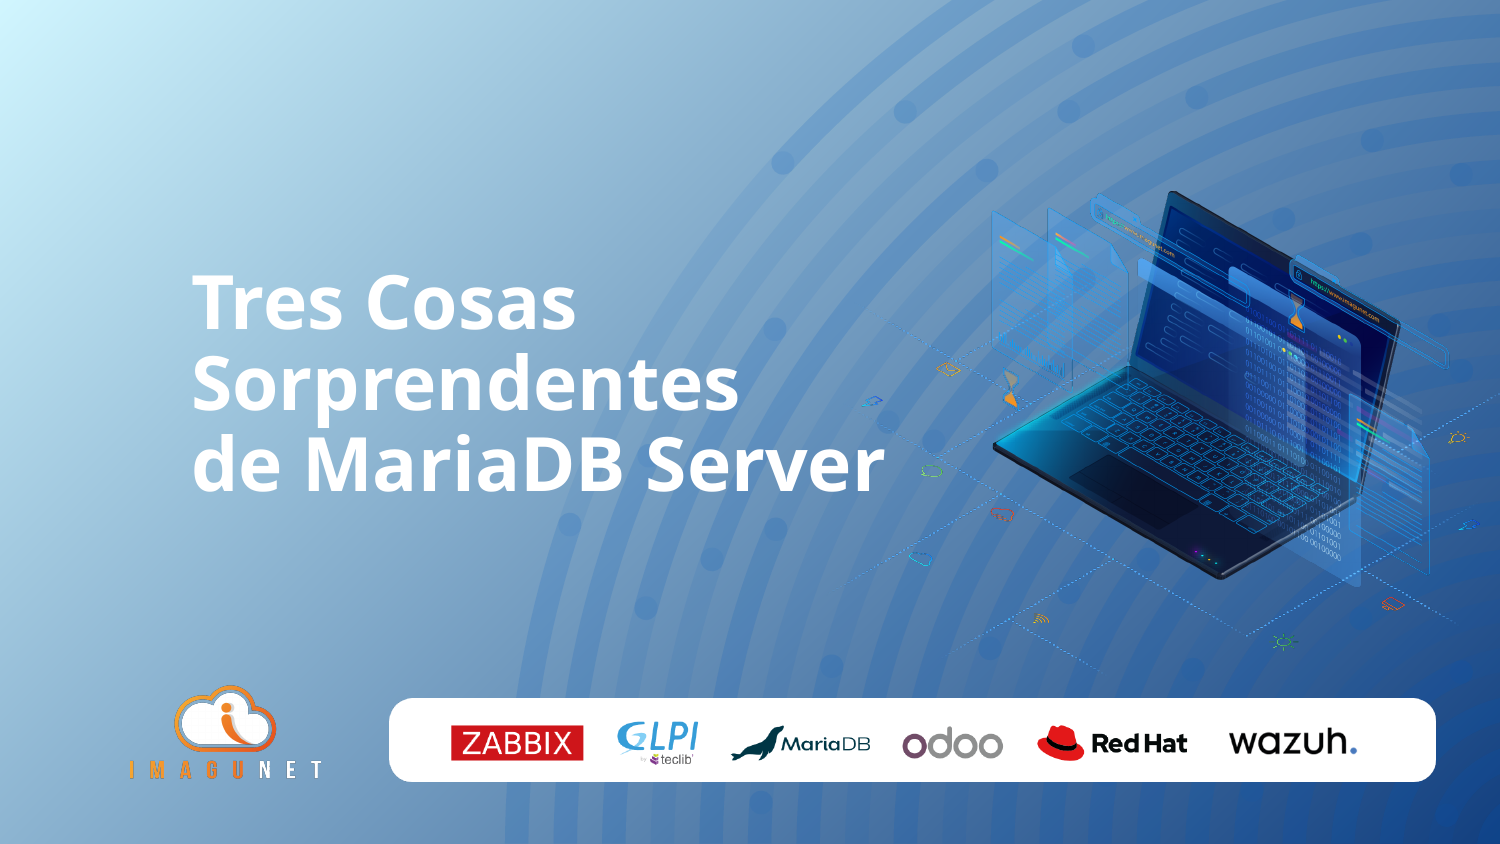

# Tres Cosas Sorprendentes de MariaDB Server